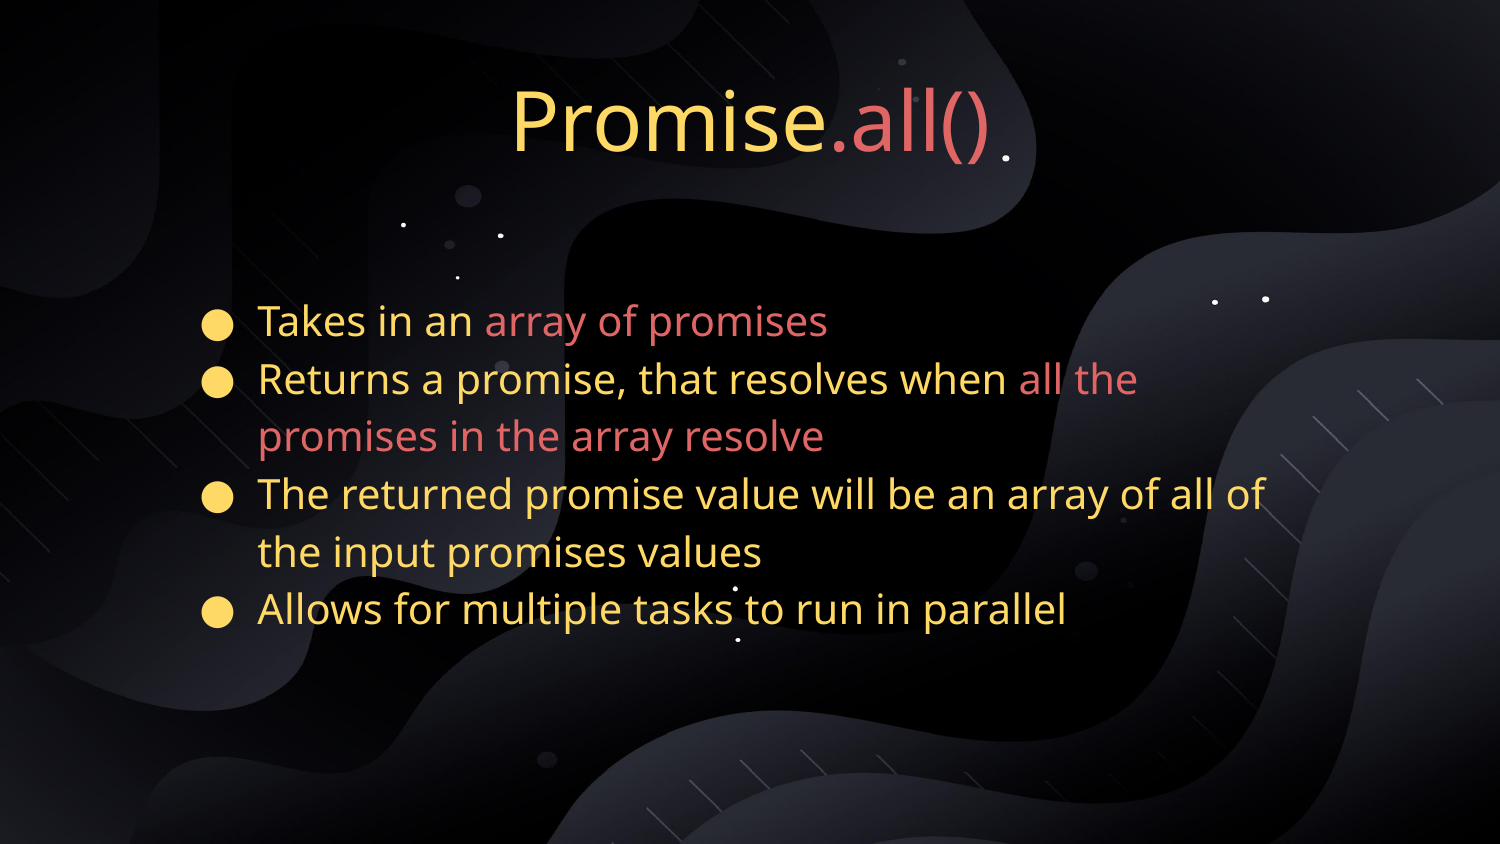

# Promise.all()
Takes in an array of promises
Returns a promise, that resolves when all the promises in the array resolve
The returned promise value will be an array of all of the input promises values
Allows for multiple tasks to run in parallel